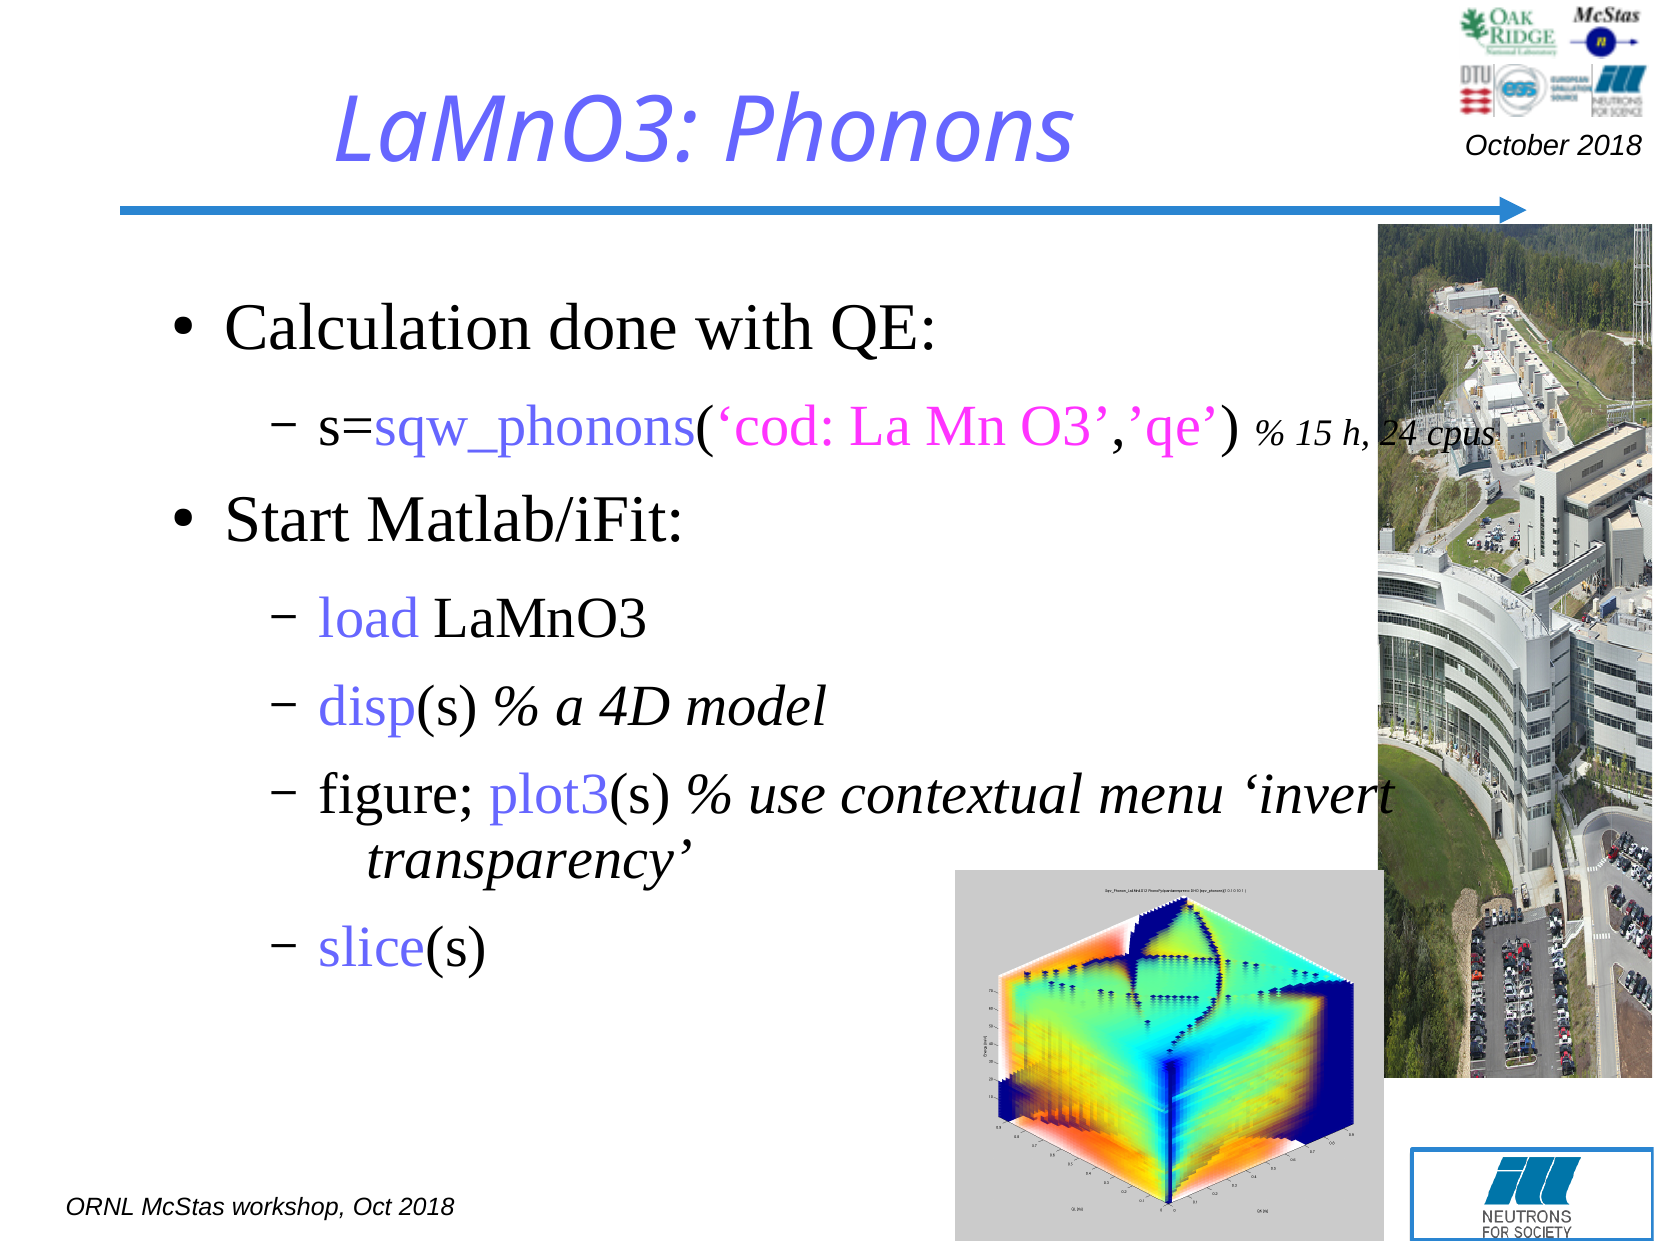

# LaMnO3: Phonons
Calculation done with QE:
s=sqw_phonons(‘cod: La Mn O3’,’qe’) % 15 h, 24 cpus
Start Matlab/iFit:
load LaMnO3
disp(s) % a 4D model
figure; plot3(s) % use contextual menu ‘invert transparency’
slice(s)